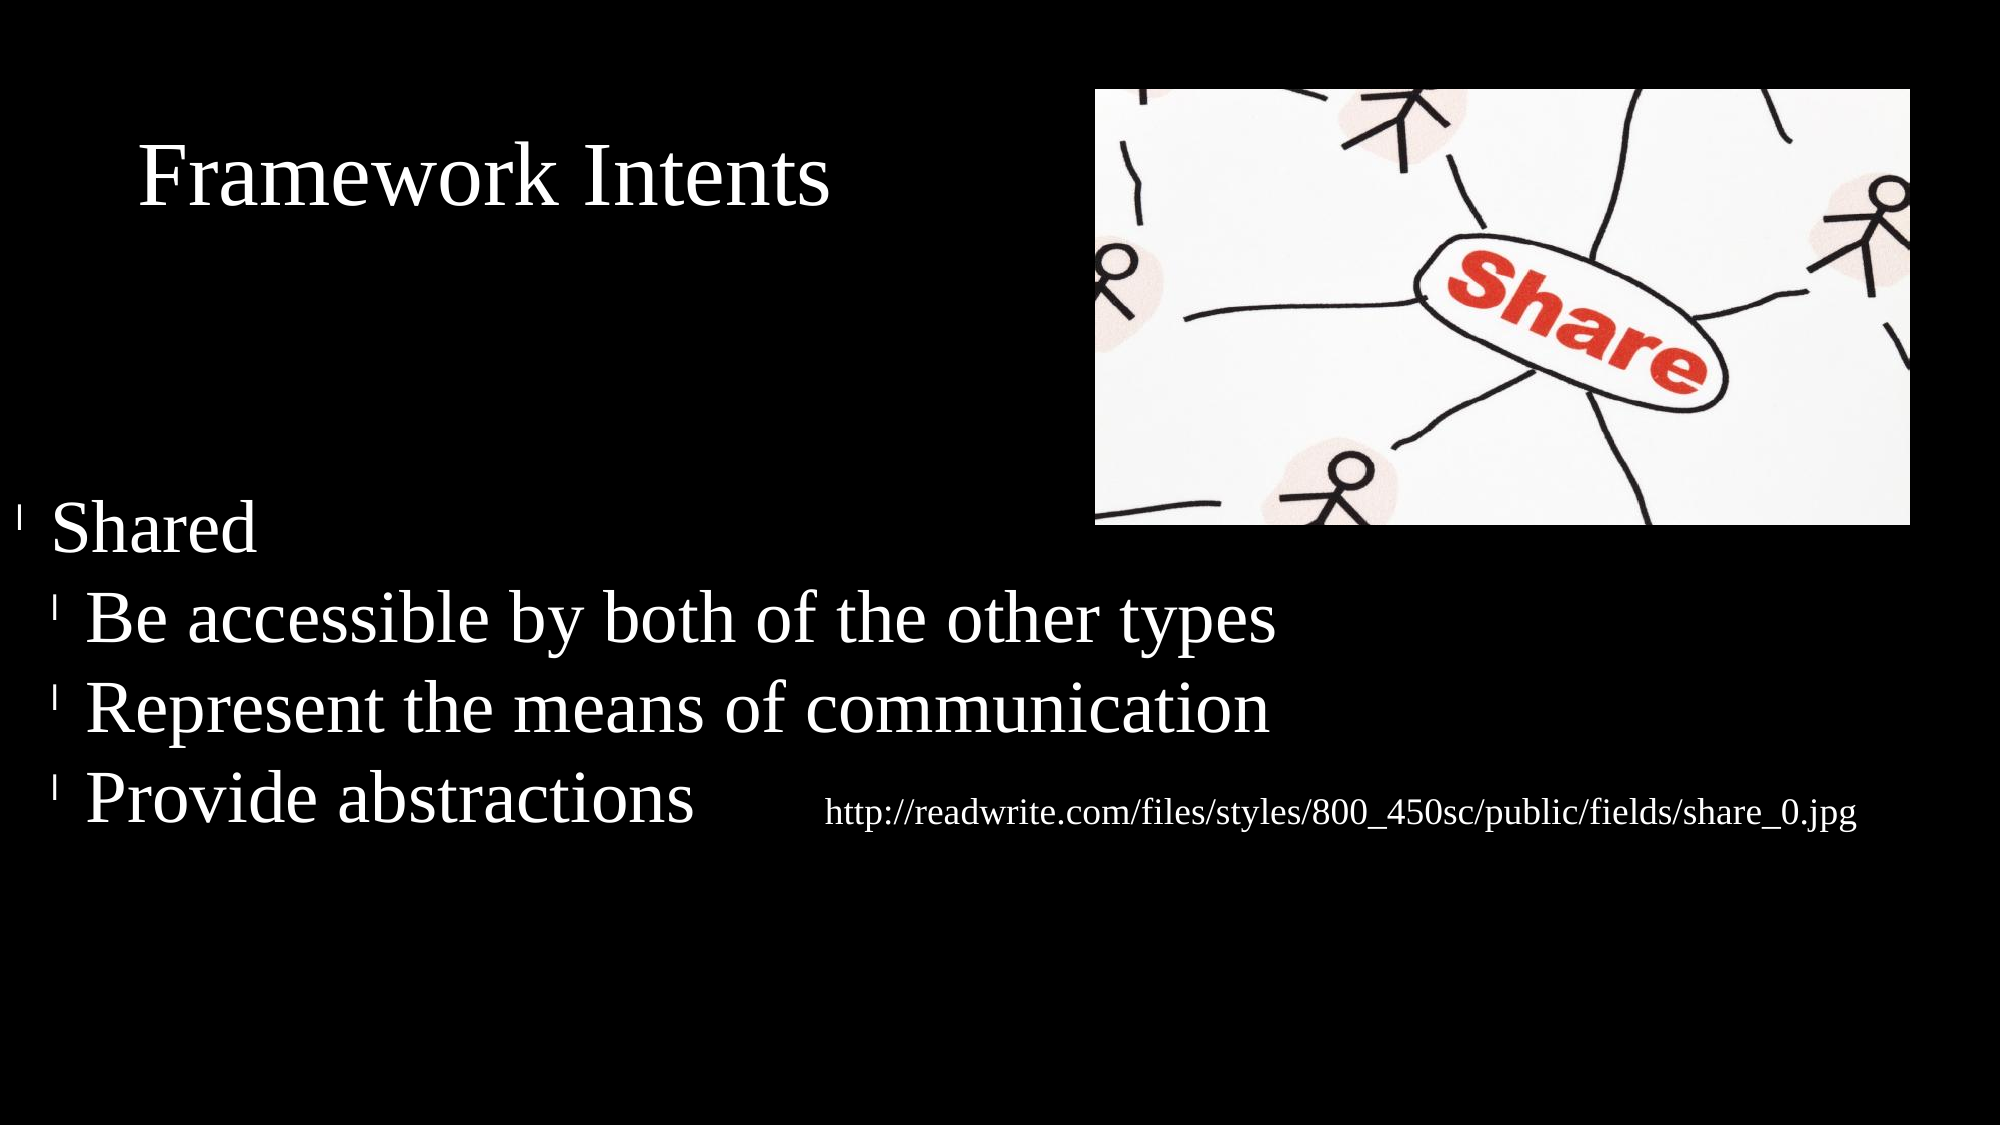

Framework Intents
Shared
Be accessible by both of the other types
Represent the means of communication
Provide abstractions
http://readwrite.com/files/styles/800_450sc/public/fields/share_0.jpg